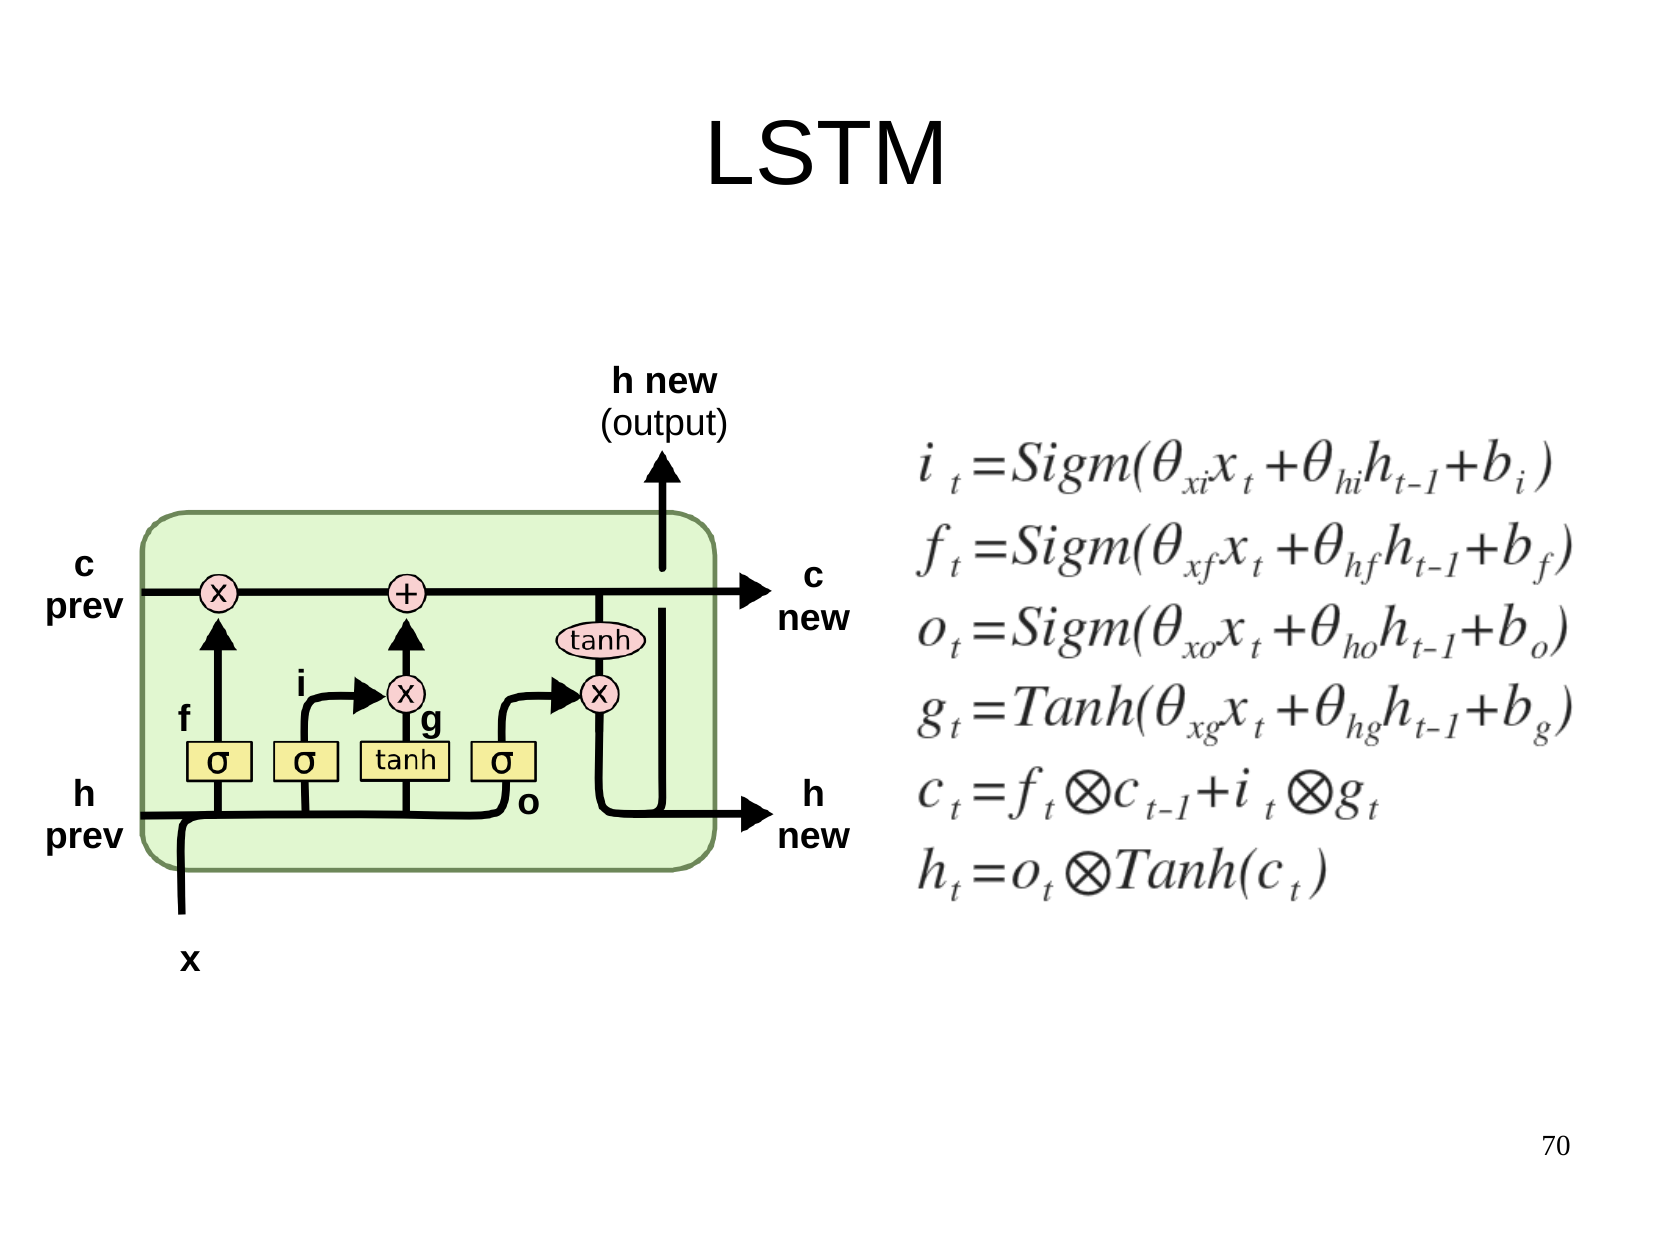

# LSTM
h new
(output)
c
prev
c
new
i
f
g
h
prev
h
new
o
x
70